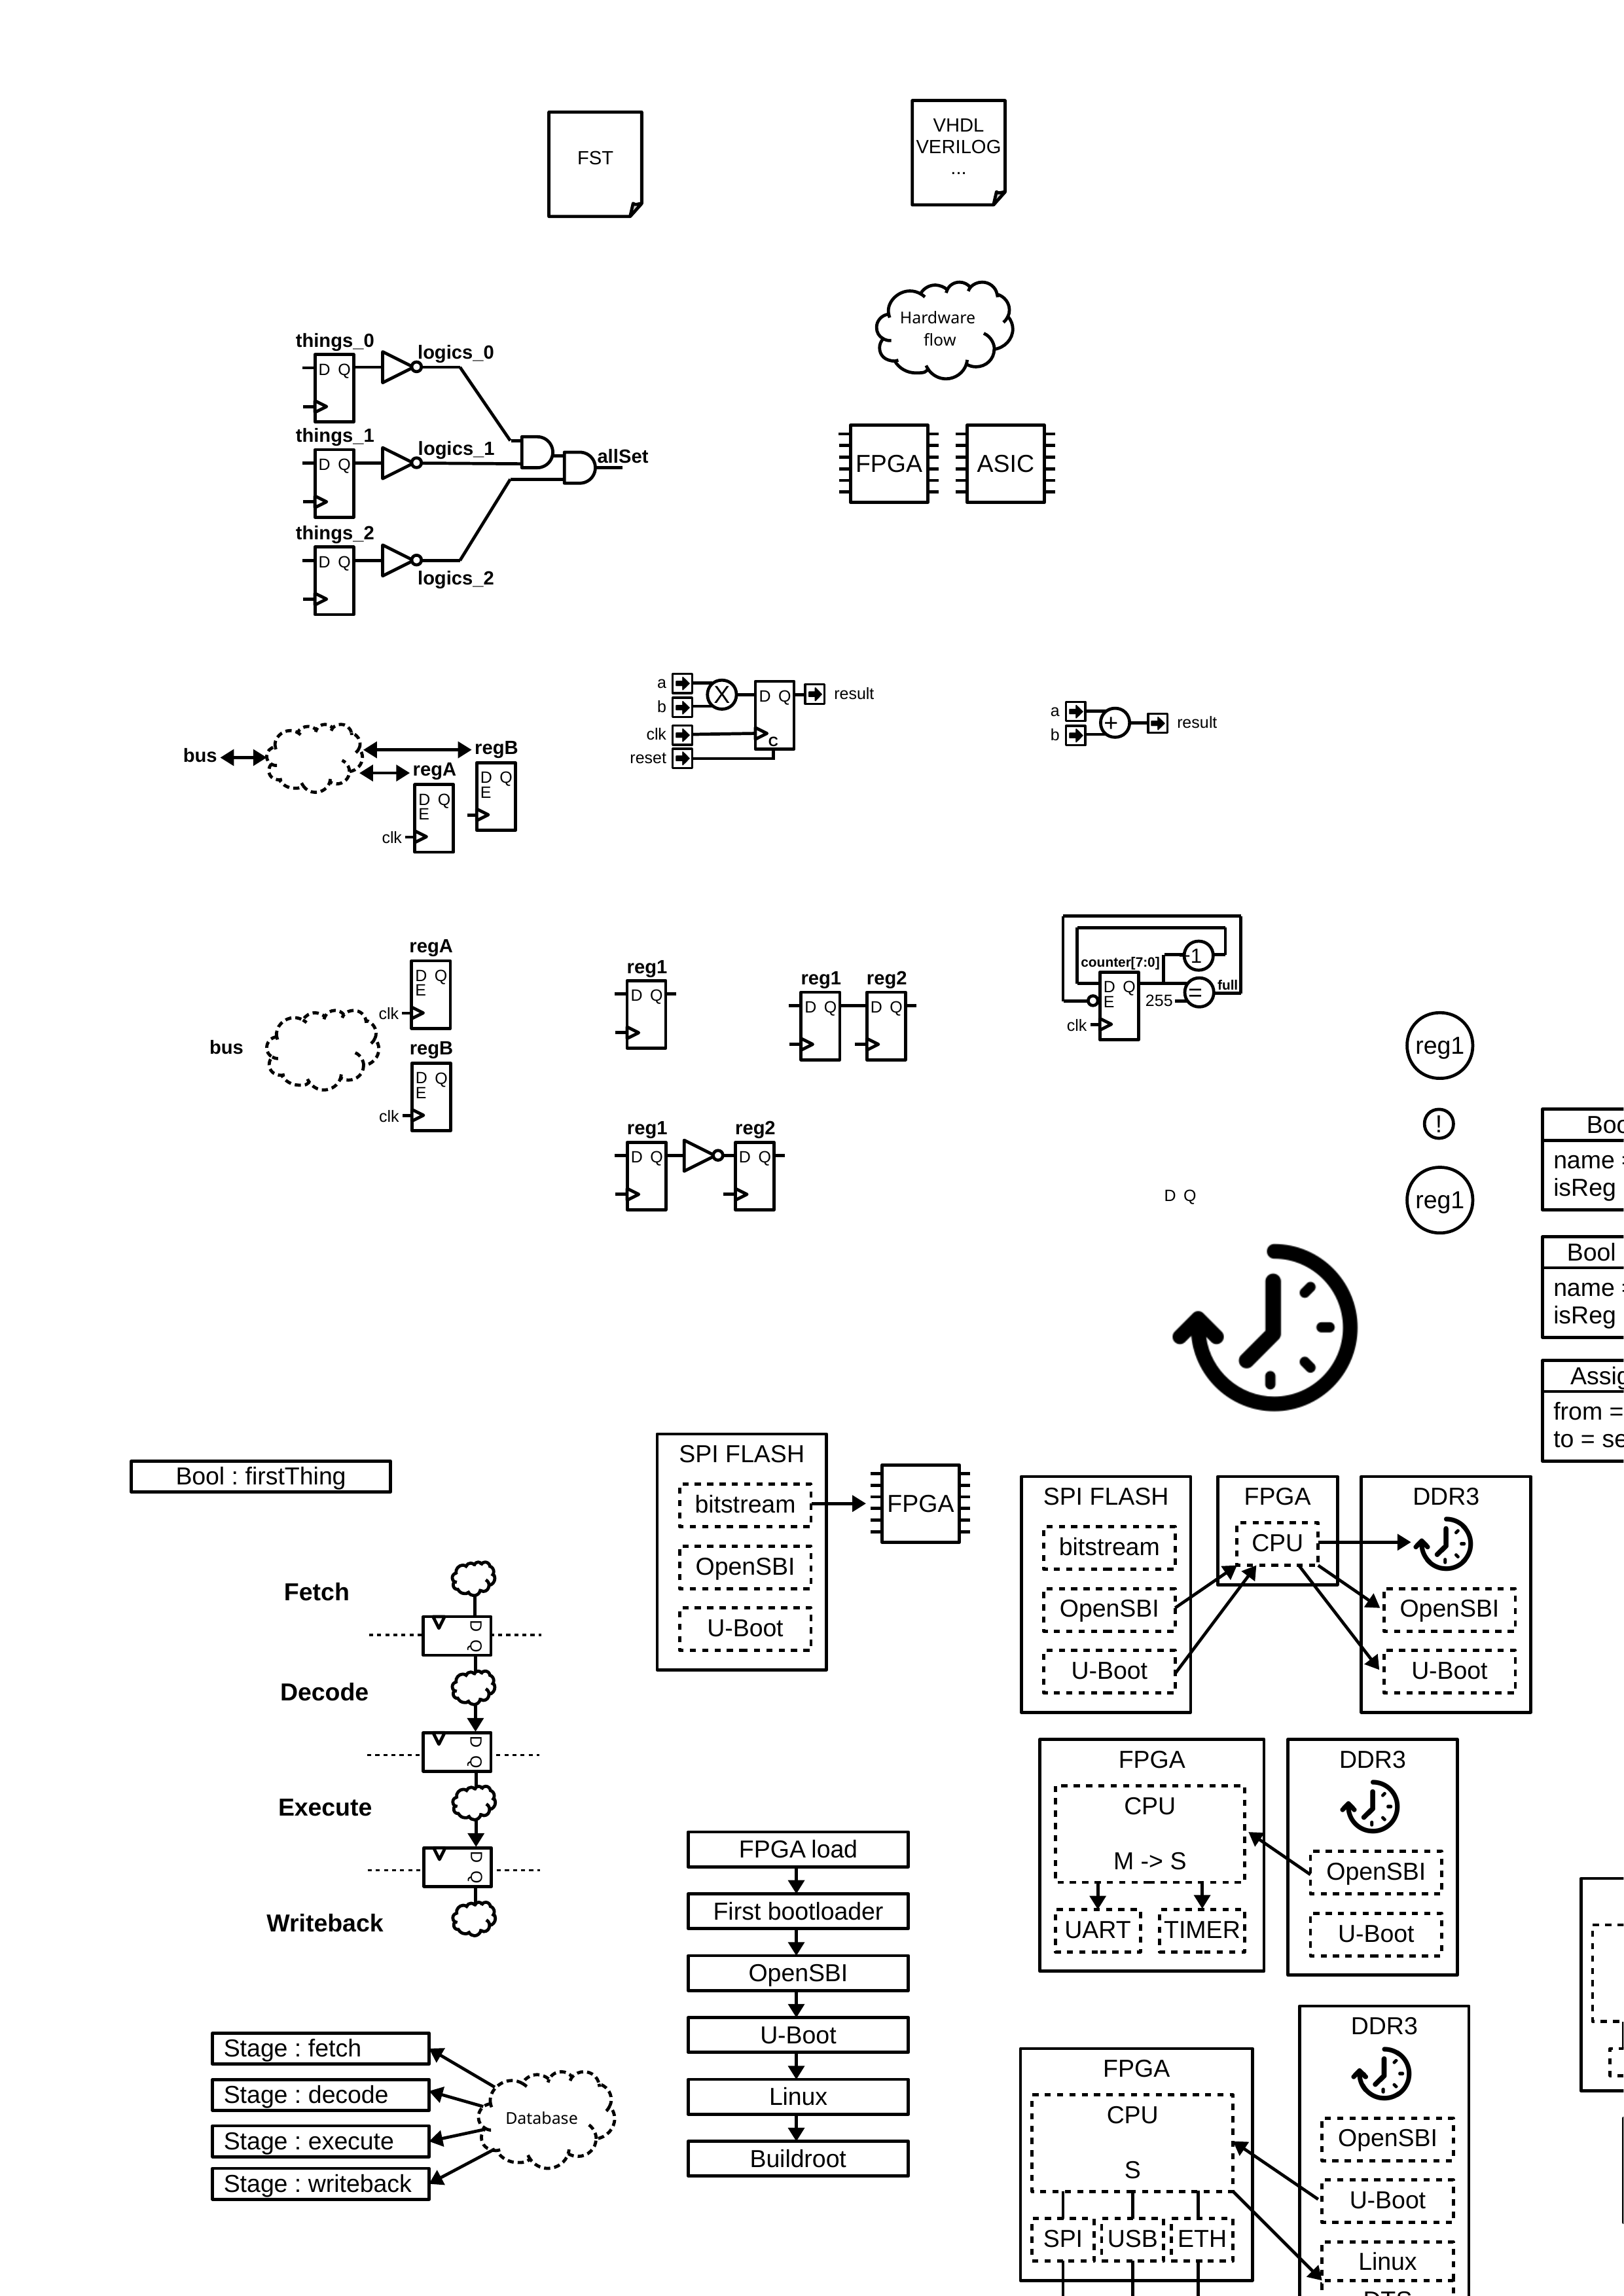

VHDL
VERILOG
...
FST
Hardware
flow
things_0
logics_0
D
Q
things_1
FPGA
ASIC
logics_1
allSet
D
Q
things_2
D
Q
logics_2
a
result
X
D
Q
b
a
+
result
clk
b
C
regB
bus
reset
regA
D
Q
E
D
Q
E
clk
regA
+1
counter[7:0]
reg1
D
Q
reg1
reg2
full
D
Q
E
=
D
Q
255
E
D
Q
D
Q
clk
clk
reg1
bus
regB
D
Q
E
clk
!
Bool : firstThing
reg1
reg2
name = “reg1”
isReg = true
D
Q
D
Q
reg1
D
Q
Bool : secondThing
Database
name = “reg2”
isReg = true
Assignement : ???
from = firstThing
to = secondThing
SPI FLASH
Bool : firstThing
FPGA
SPI FLASH
FPGA
DDR3
bitstream
CPU
bitstream
OpenSBI
FPGA
Fetch
OpenSBI
OpenSBI
ETH
USB
U-Boot
D
Q
U-Boot
U-Boot
SPI
FLASH
DDR3
Decode
bitstream
D
Q
FPGA
DDR3
CPU
M -> S
Execute
FPGA load
D
Q
OpenSBI
FPGA
DDR3
First bootloader
Writeback
UART
TIMER
U-Boot
CPU
S
OpenSBI
OpenSBI
DDR3
U-Boot
Stage : fetch
FPGA
Linux
Database
Linux
Stage : decode
DTS
CPU
S
OpenSBI
HD
Stage : execute
Buildroot
Buildroot
Stage : writeback
U-Boot
USB
ETH
SPI
Linux
DTS
SDC
HD
RJ45
FPGA
DDR3
CPU
U
OpenSBI
Linux
DTS
HD
User space
Buildroot